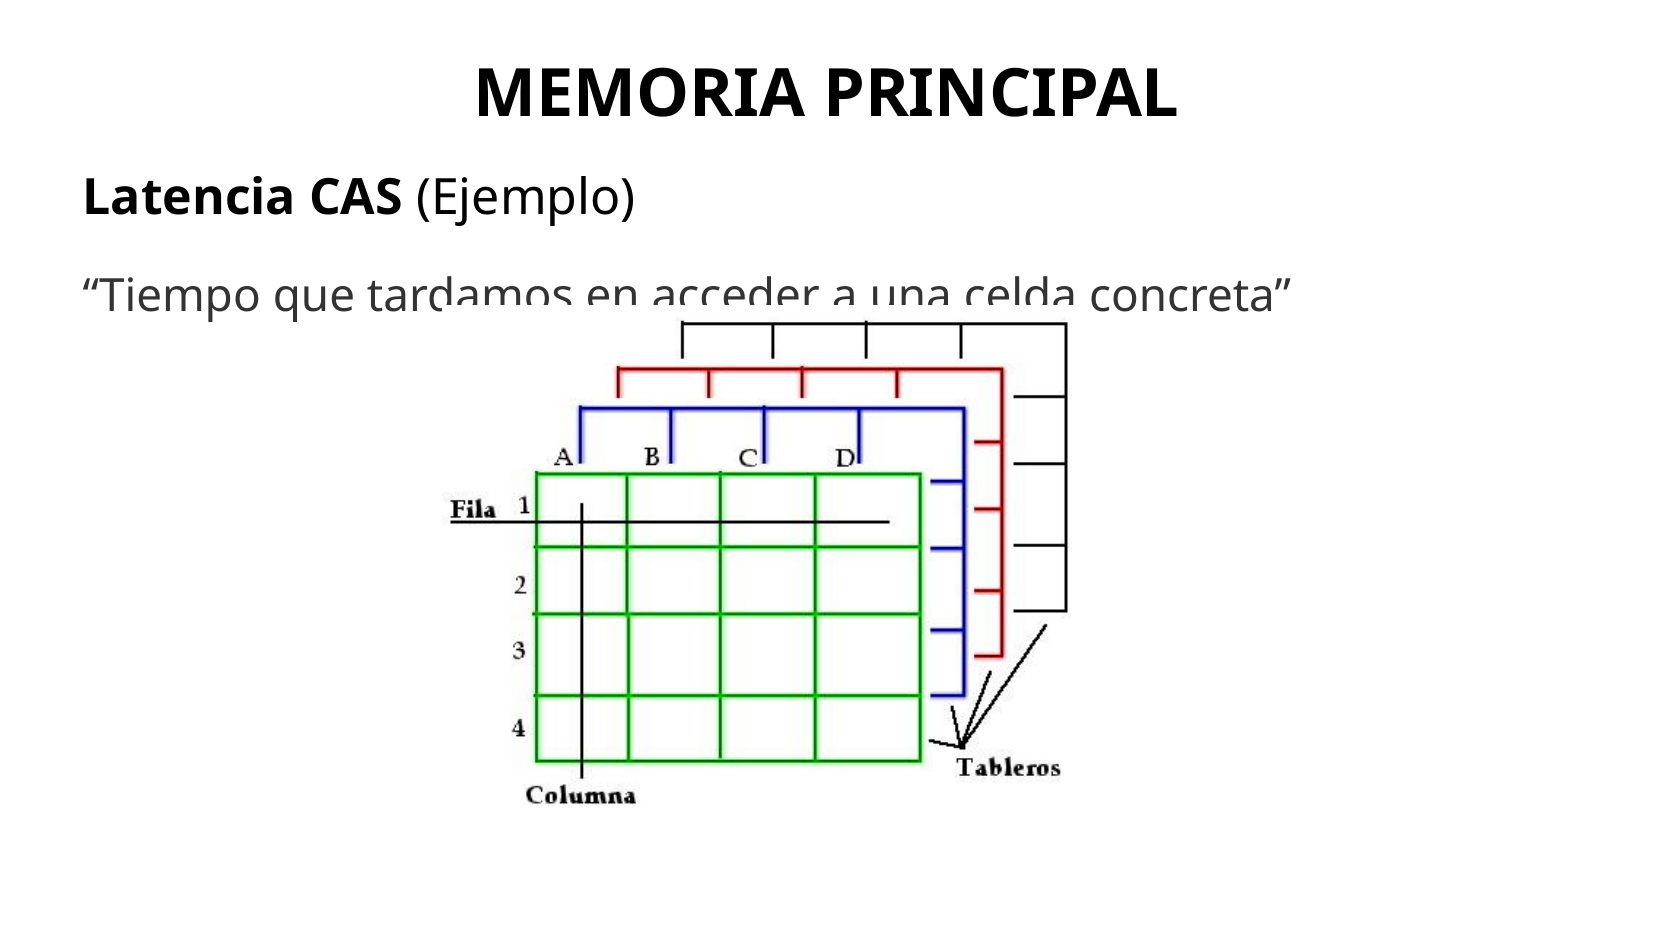

# MEMORIA PRINCIPAL
Latencia CAS (Ejemplo)
“Tiempo que tardamos en acceder a una celda concreta”